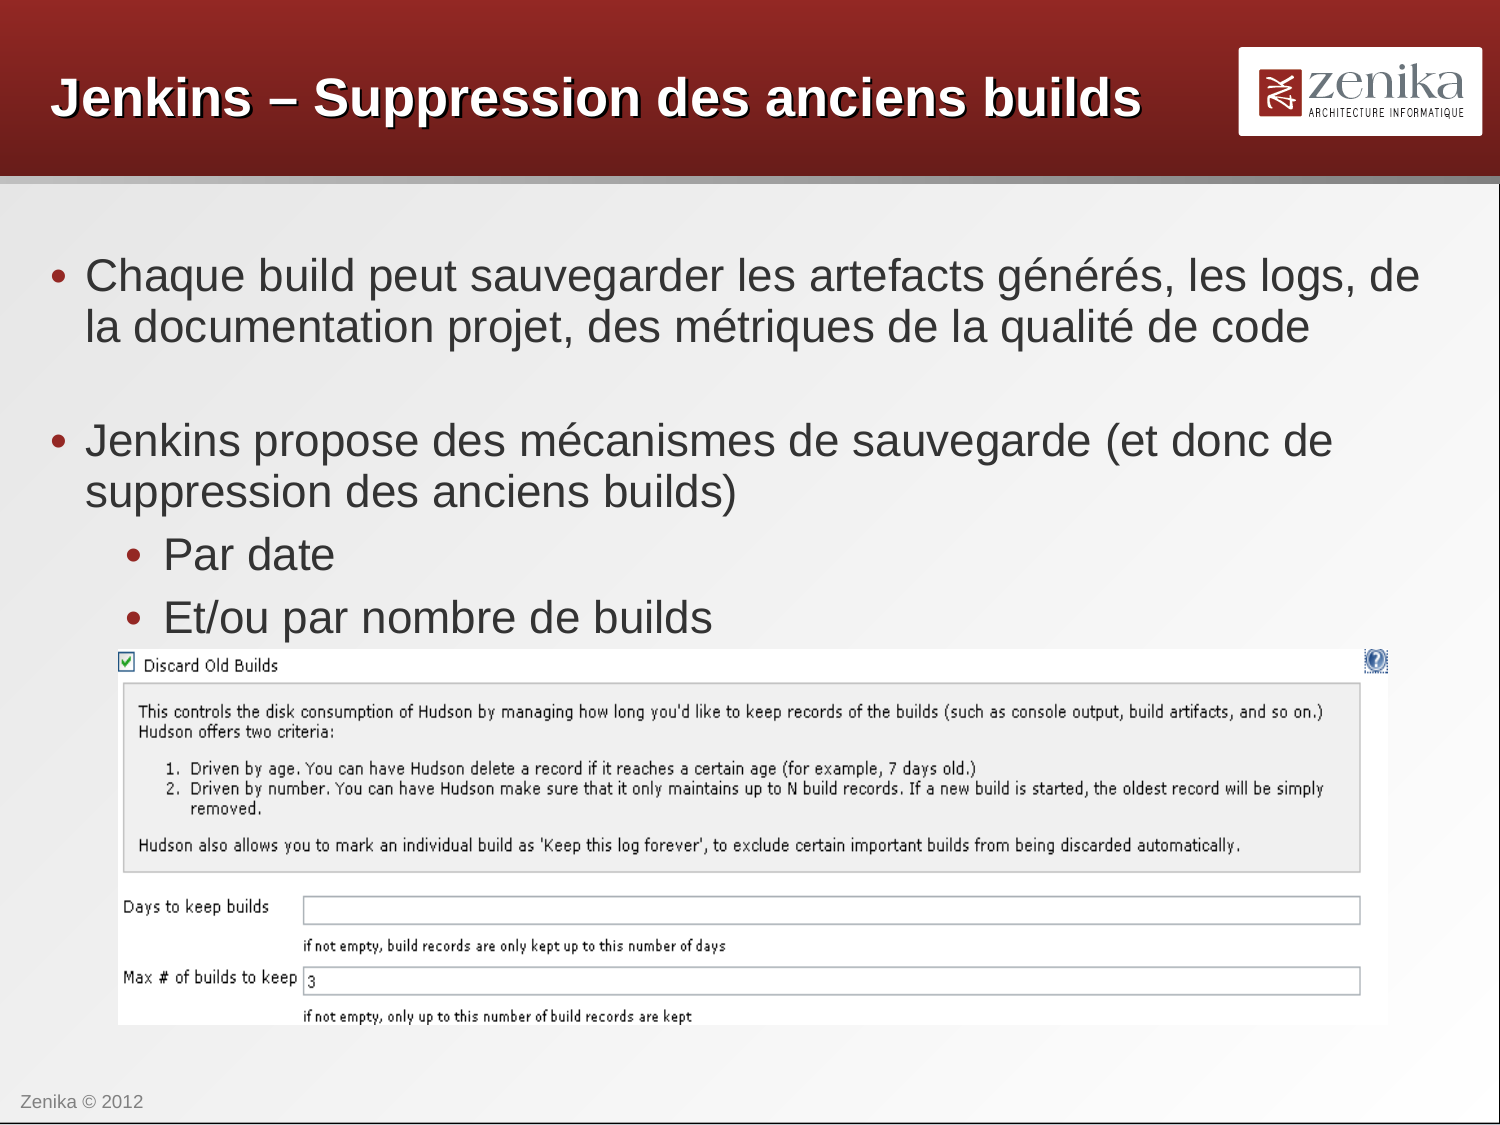

# Jenkins – Suppression des anciens builds
Chaque build peut sauvegarder les artefacts générés, les logs, de la documentation projet, des métriques de la qualité de code
Jenkins propose des mécanismes de sauvegarde (et donc de suppression des anciens builds)
Par date
Et/ou par nombre de builds